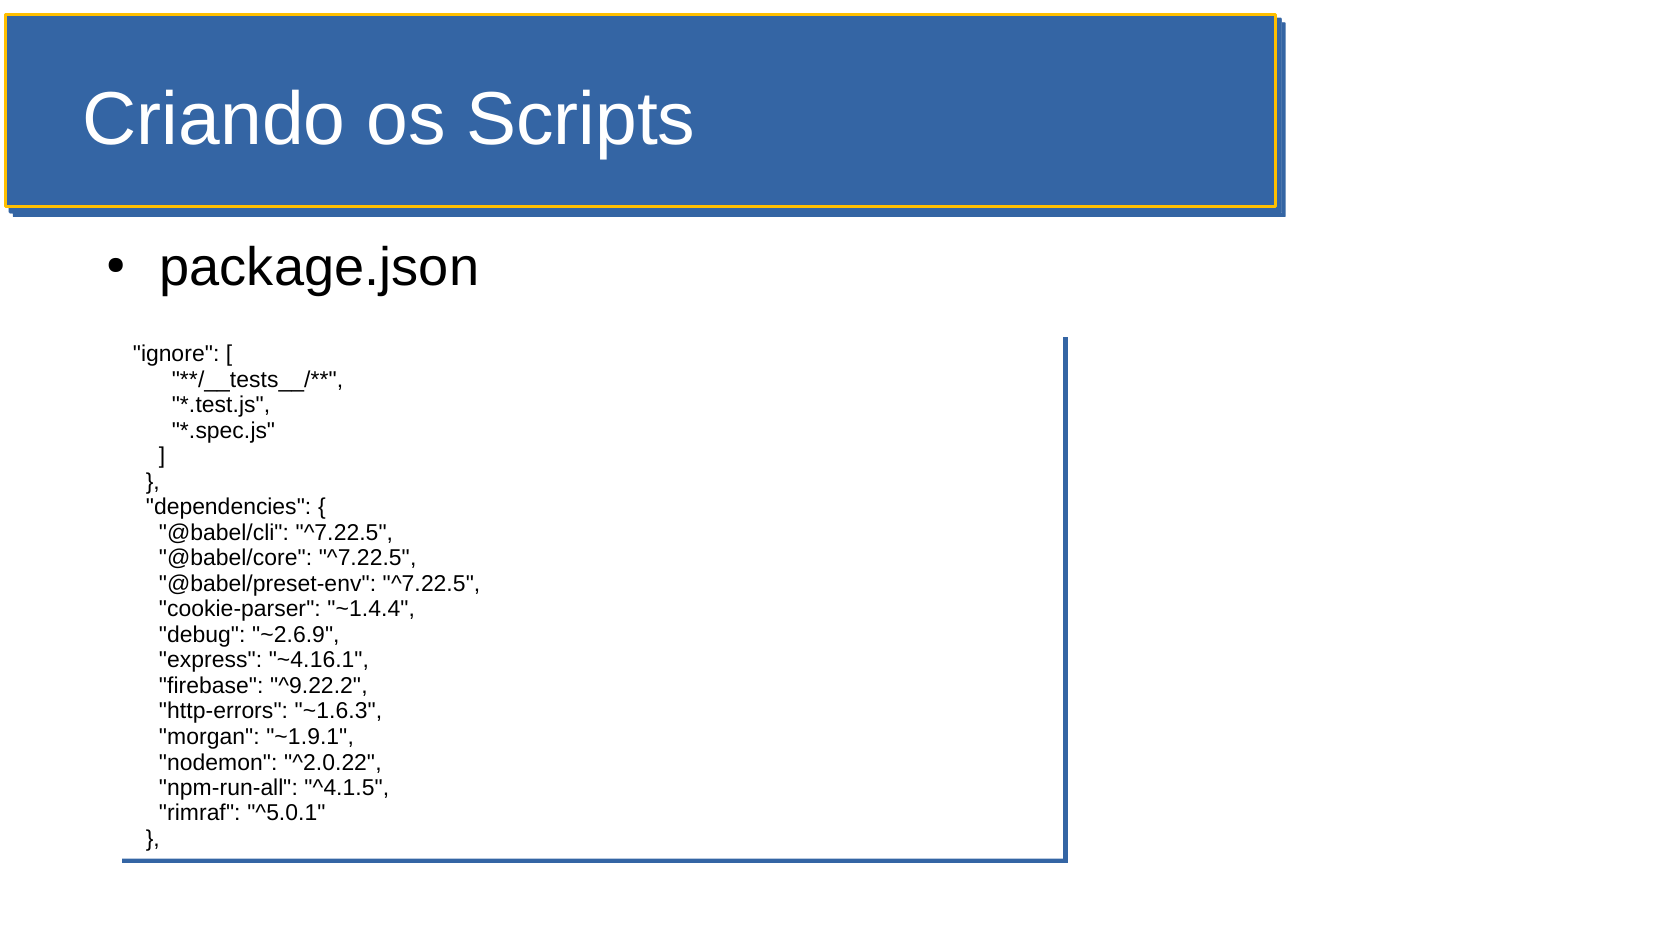

# Criando os Scripts
package.json
"ignore": [
 "**/__tests__/**",
 "*.test.js",
 "*.spec.js"
 ]
 },
 "dependencies": {
 "@babel/cli": "^7.22.5",
 "@babel/core": "^7.22.5",
 "@babel/preset-env": "^7.22.5",
 "cookie-parser": "~1.4.4",
 "debug": "~2.6.9",
 "express": "~4.16.1",
 "firebase": "^9.22.2",
 "http-errors": "~1.6.3",
 "morgan": "~1.9.1",
 "nodemon": "^2.0.22",
 "npm-run-all": "^4.1.5",
 "rimraf": "^5.0.1"
 },